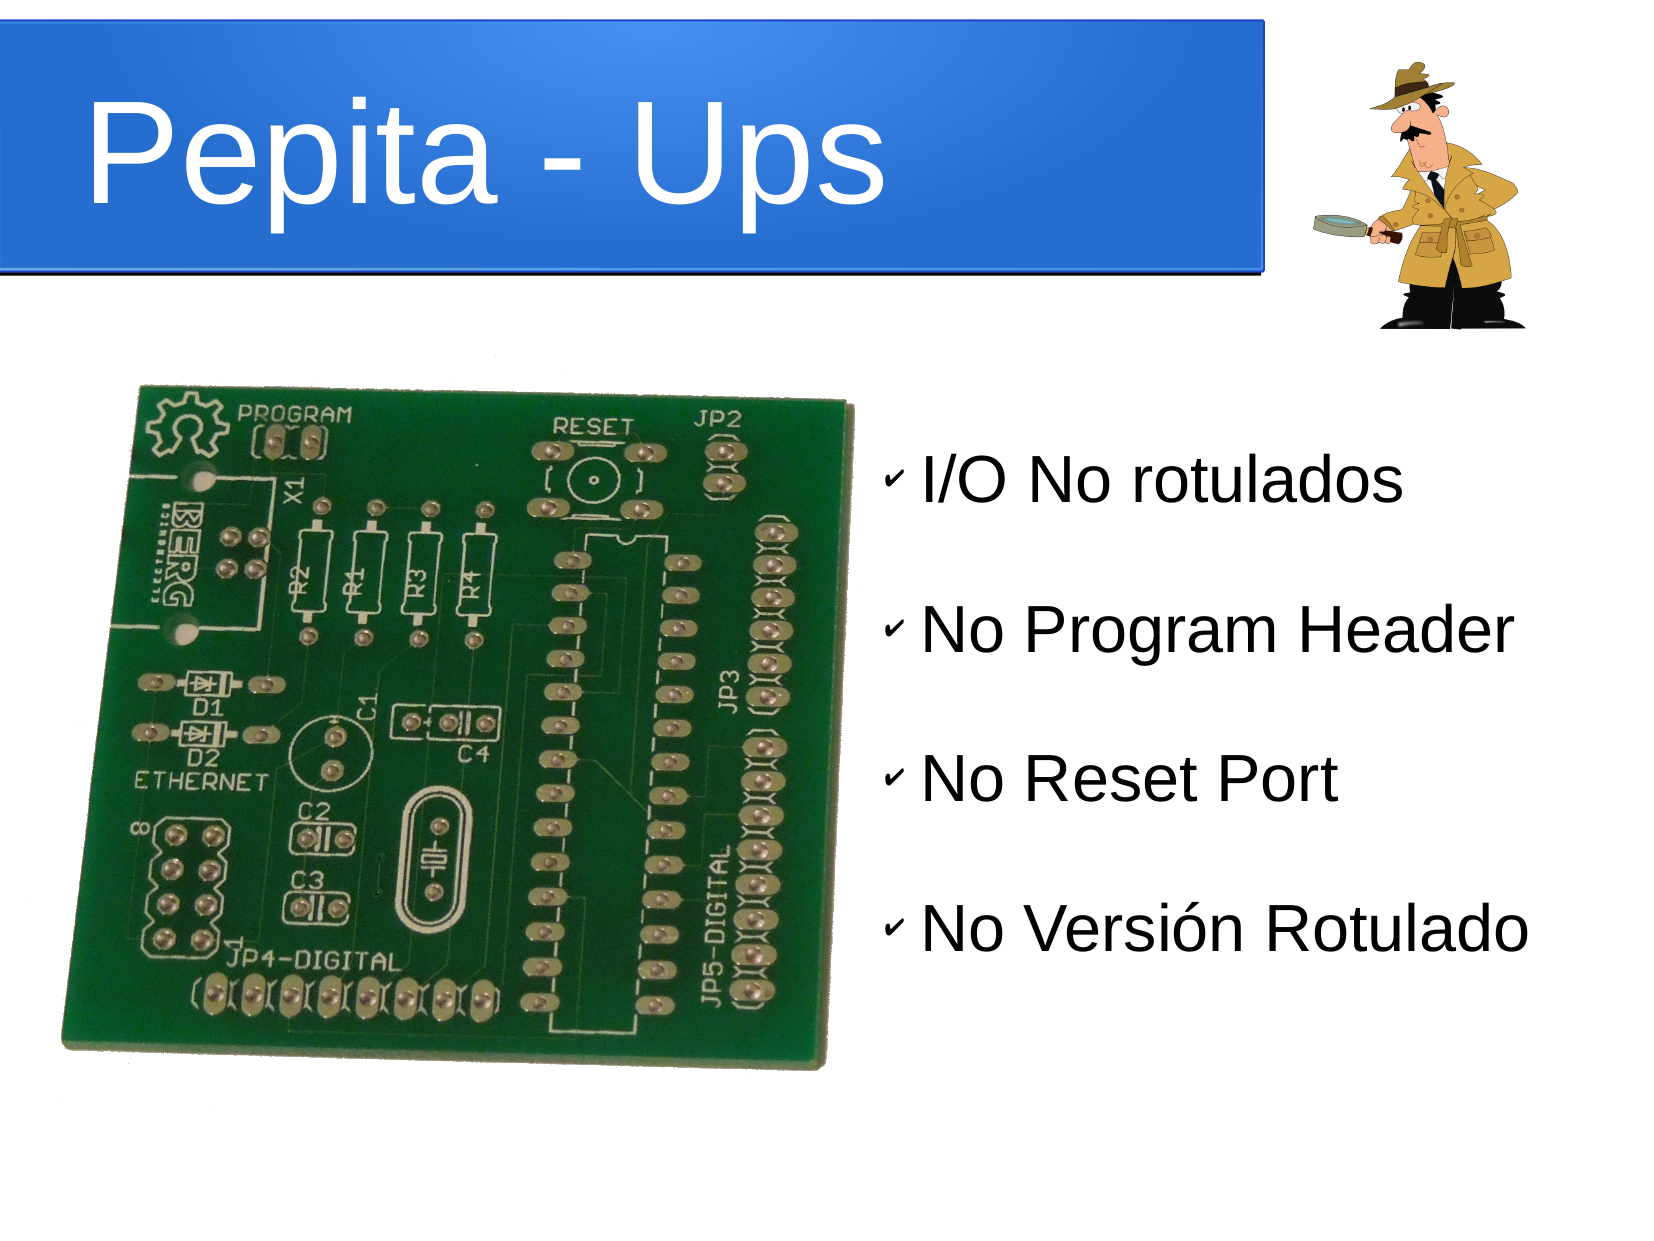

# Pepita - Ups
I/O No rotulados
No Program Header
No Reset Port
No Versión Rotulado